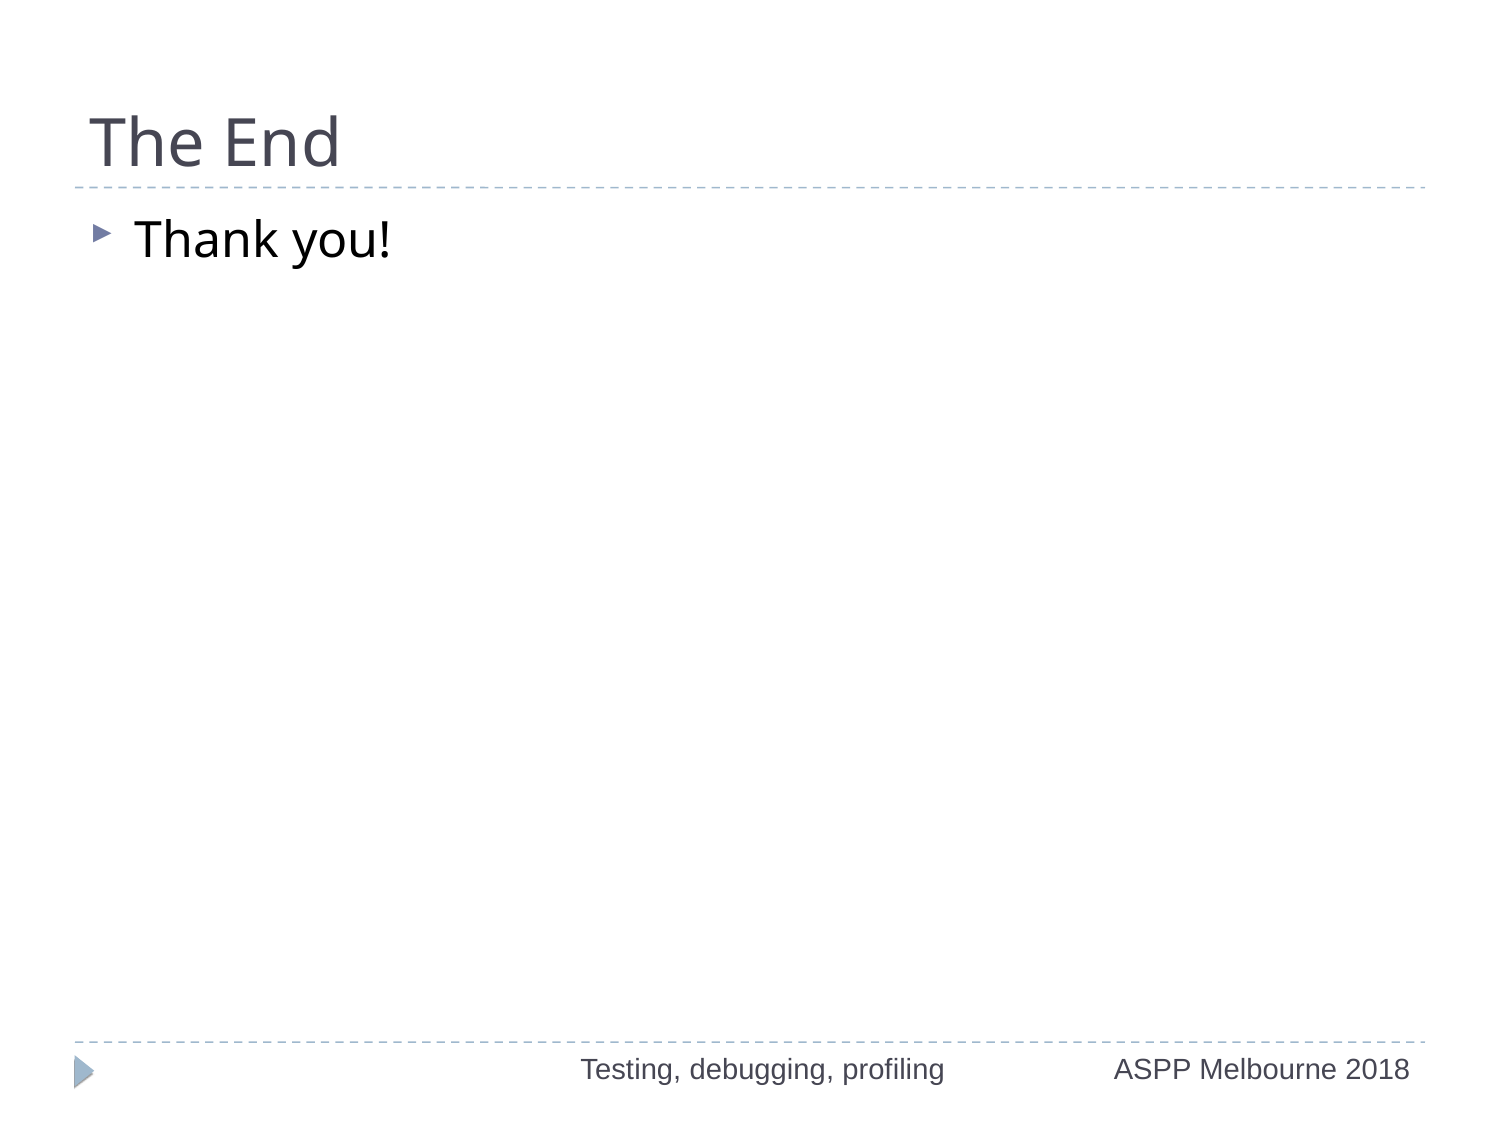

# The End
Thank you!
Testing, debugging, profiling
ASPP Melbourne 2018